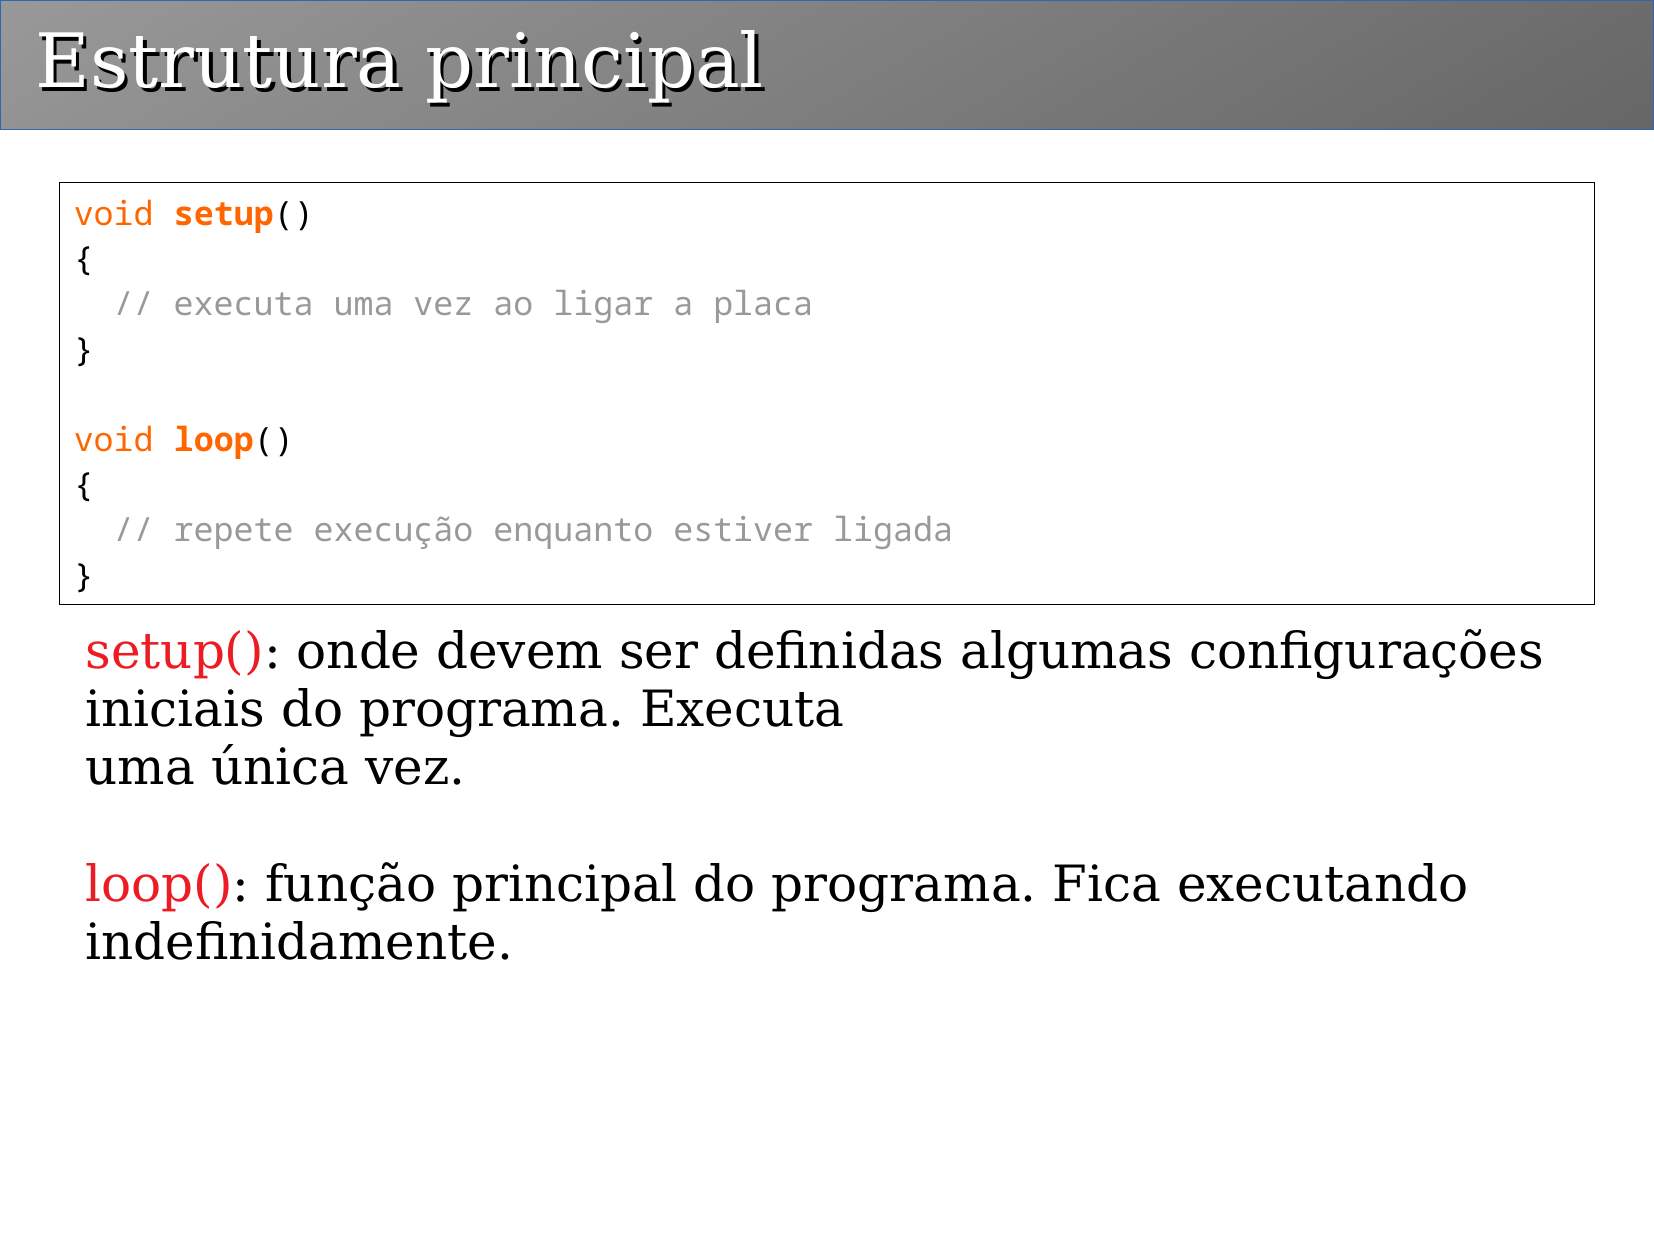

# Estrutura principal
void setup()
{
 // executa uma vez ao ligar a placa
}
void loop()
{
 // repete execução enquanto estiver ligada
}
setup(): onde devem ser definidas algumas configurações iniciais do programa. Executa
uma única vez.
loop(): função principal do programa. Fica executando indefinidamente.